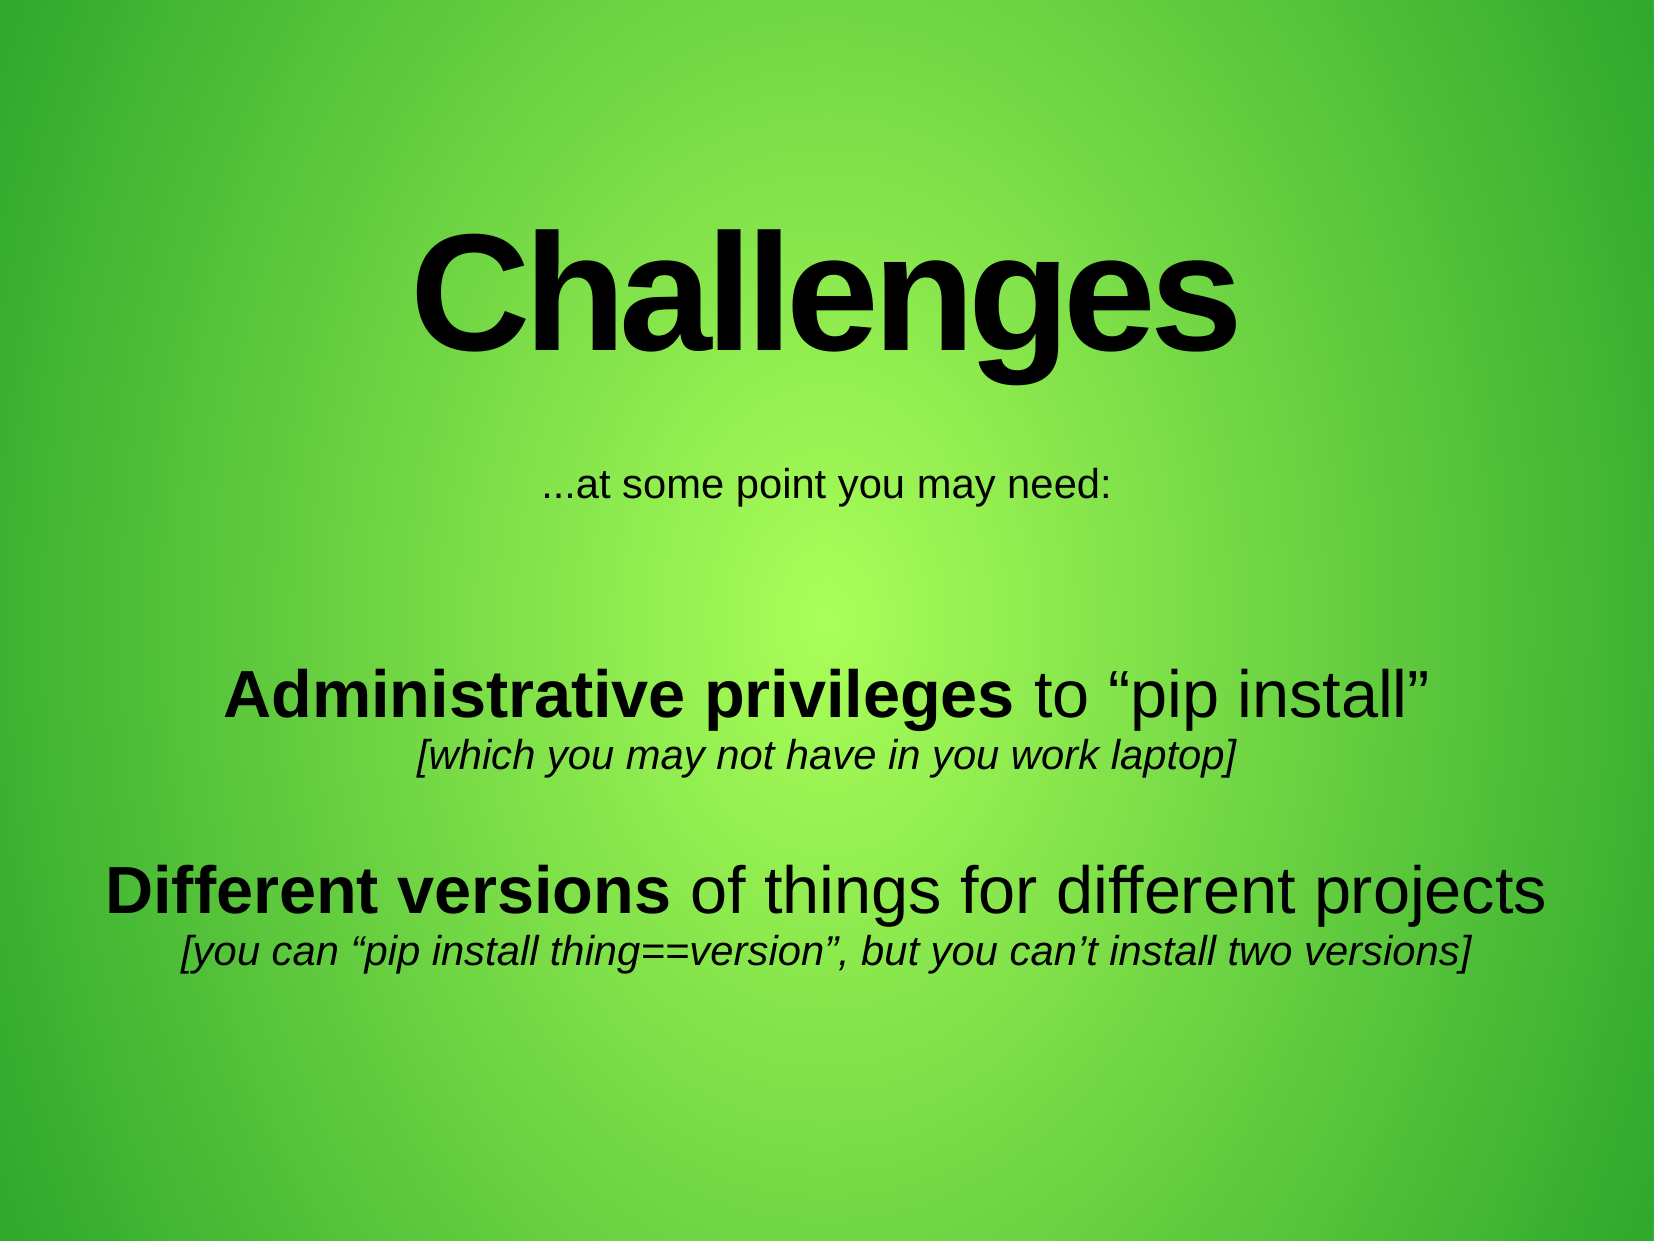

# Challenges
...at some point you may need:
Administrative privileges to “pip install”
[which you may not have in you work laptop]
Different versions of things for different projects [you can “pip install thing==version”, but you can’t install two versions]